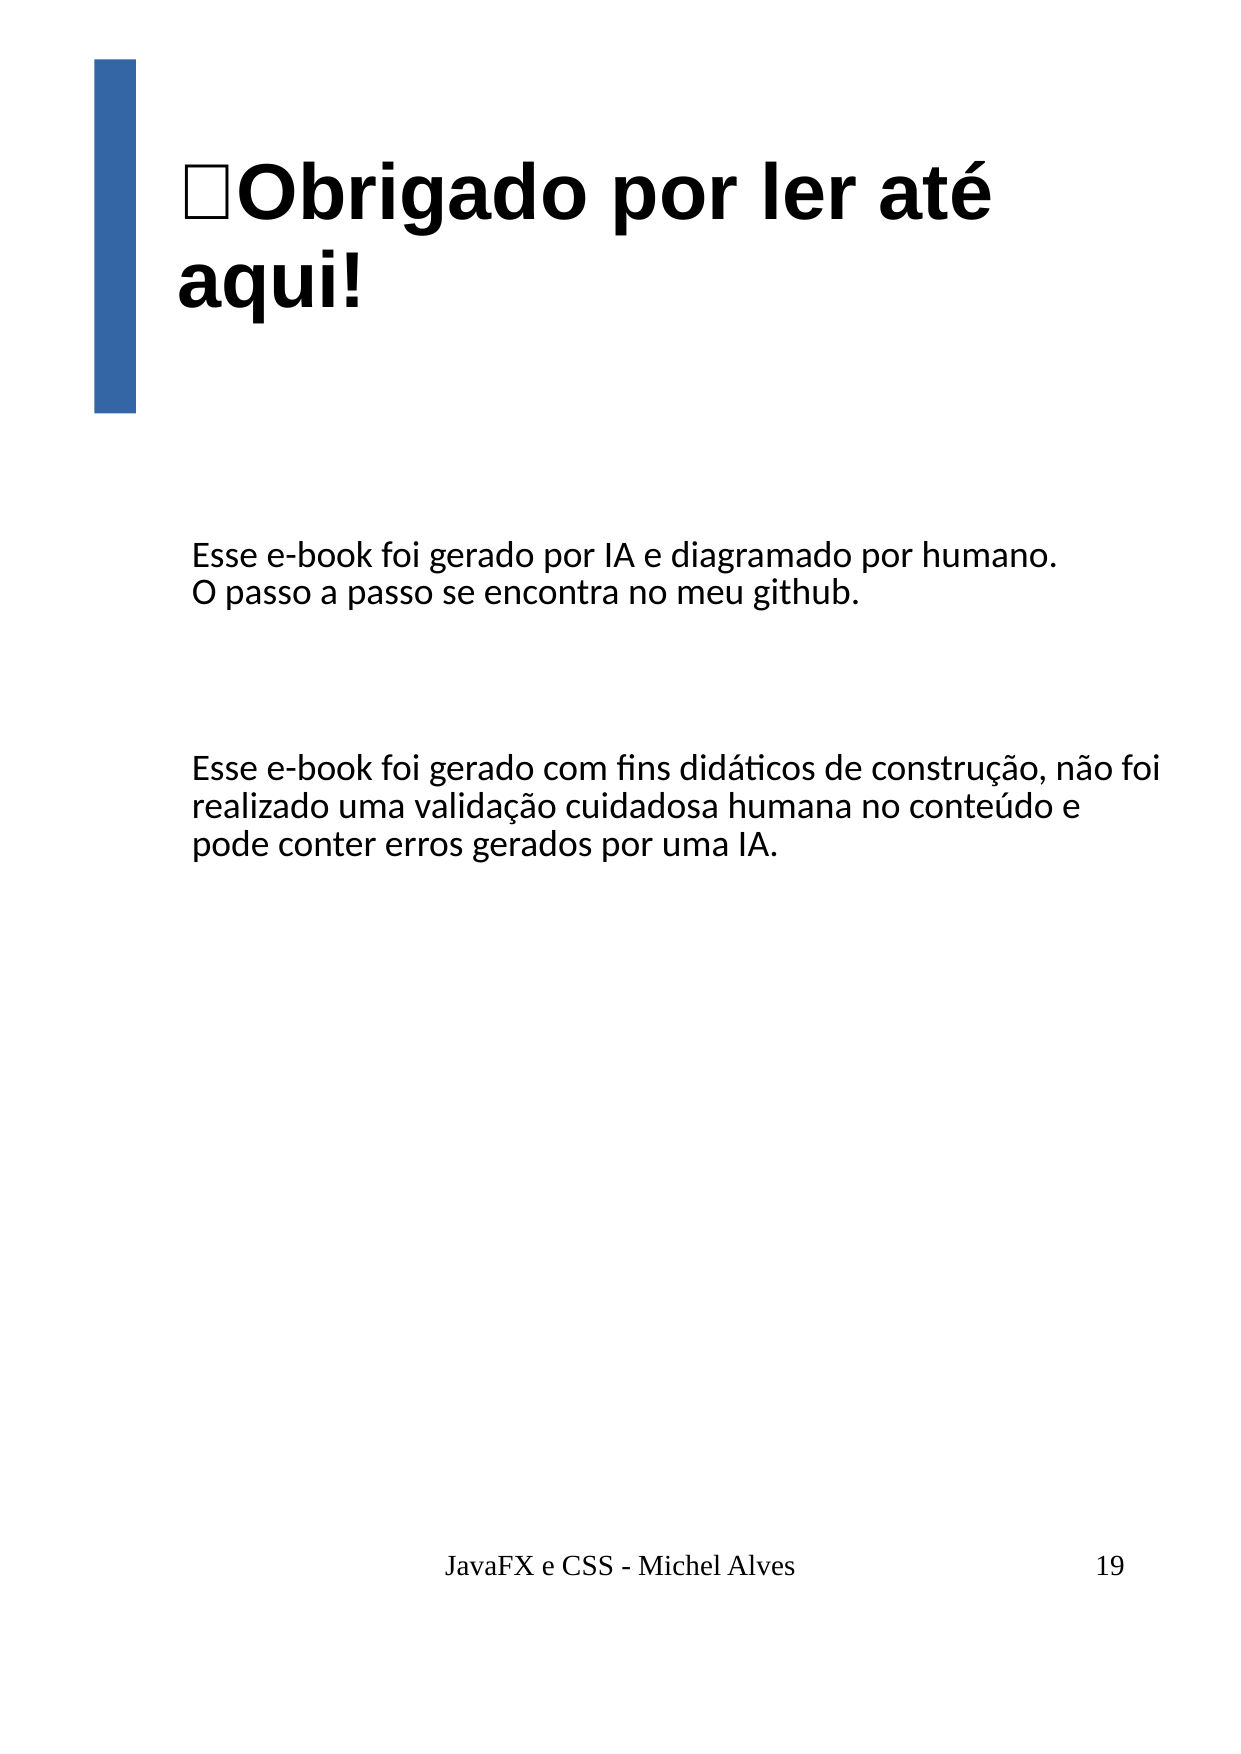

# 🙏Obrigado por ler até aqui!
Esse e-book foi gerado por IA e diagramado por humano.
O passo a passo se encontra no meu github.
Esse e-book foi gerado com fins didáticos de construção, não foi realizado uma validação cuidadosa humana no conteúdo e pode conter erros gerados por uma IA.
JavaFX e CSS - Michel Alves
19